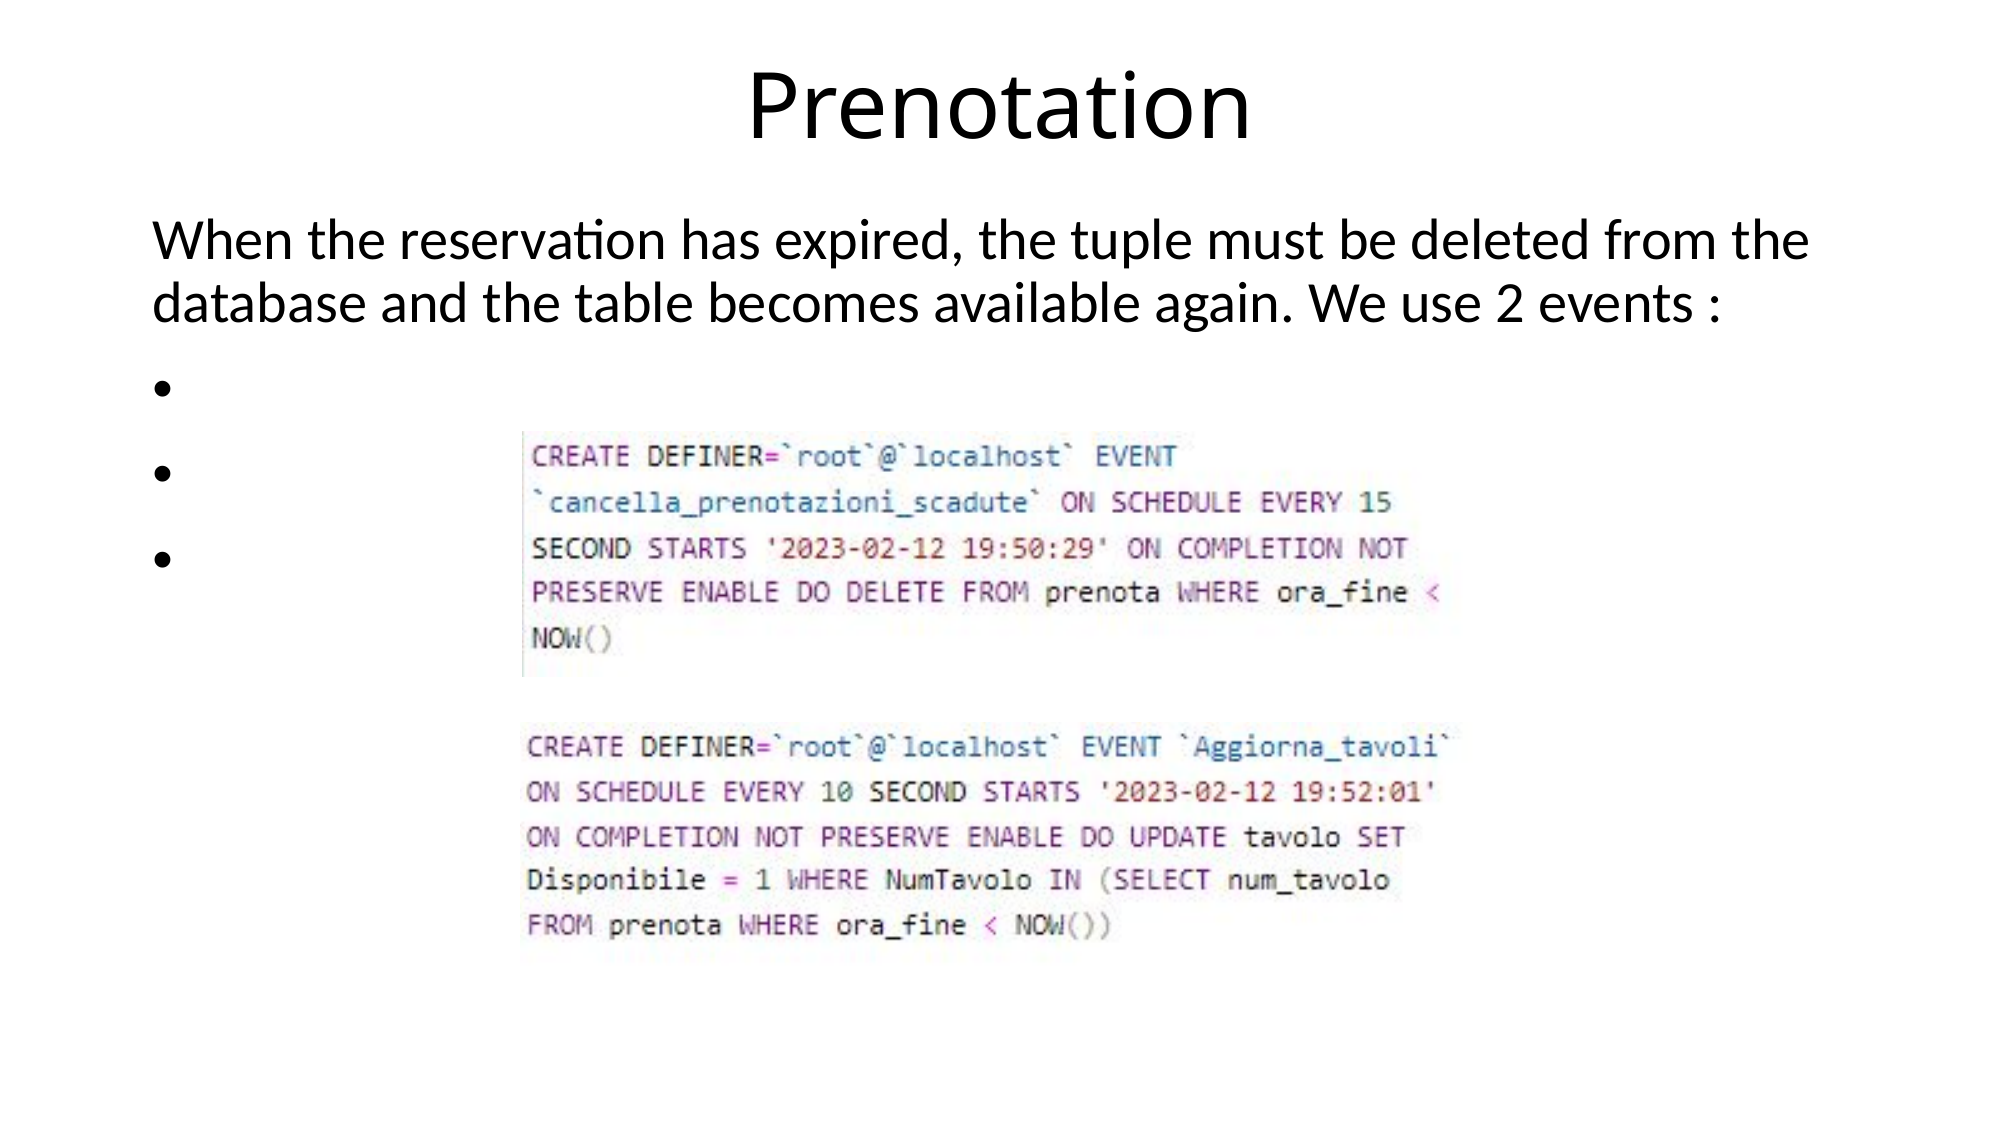

# Prenotation
When the reservation has expired, the tuple must be deleted from the database and the table becomes available again. We use 2 events :